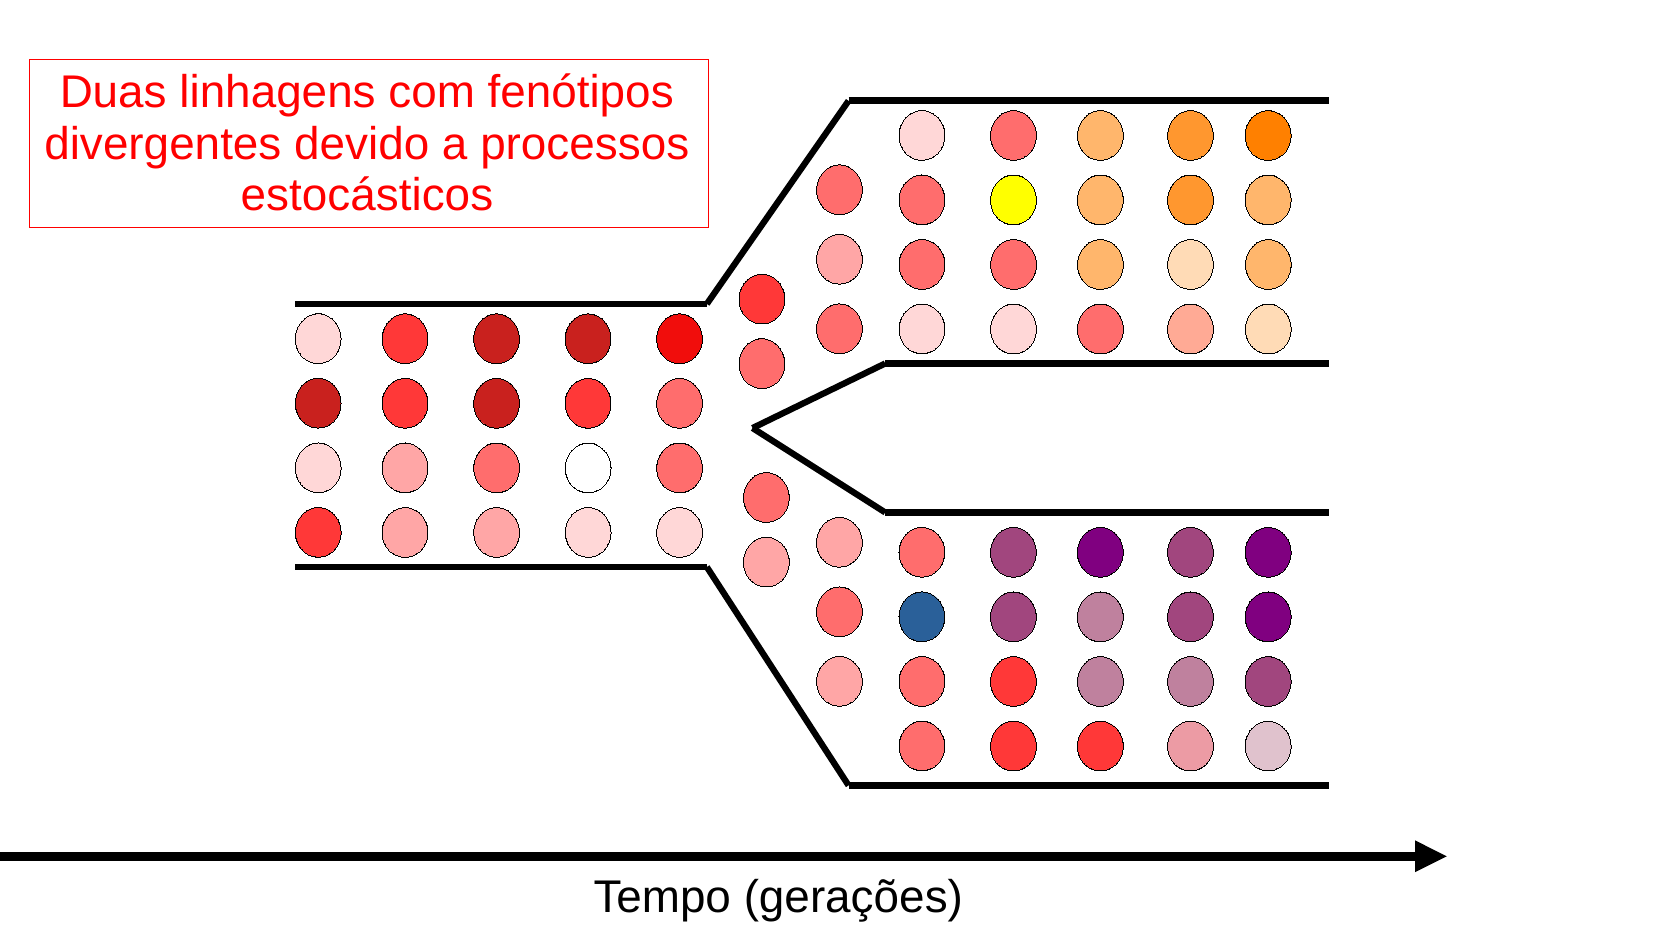

Duas linhagens com fenótipos divergentes devido a processos estocásticos
Tempo (gerações)